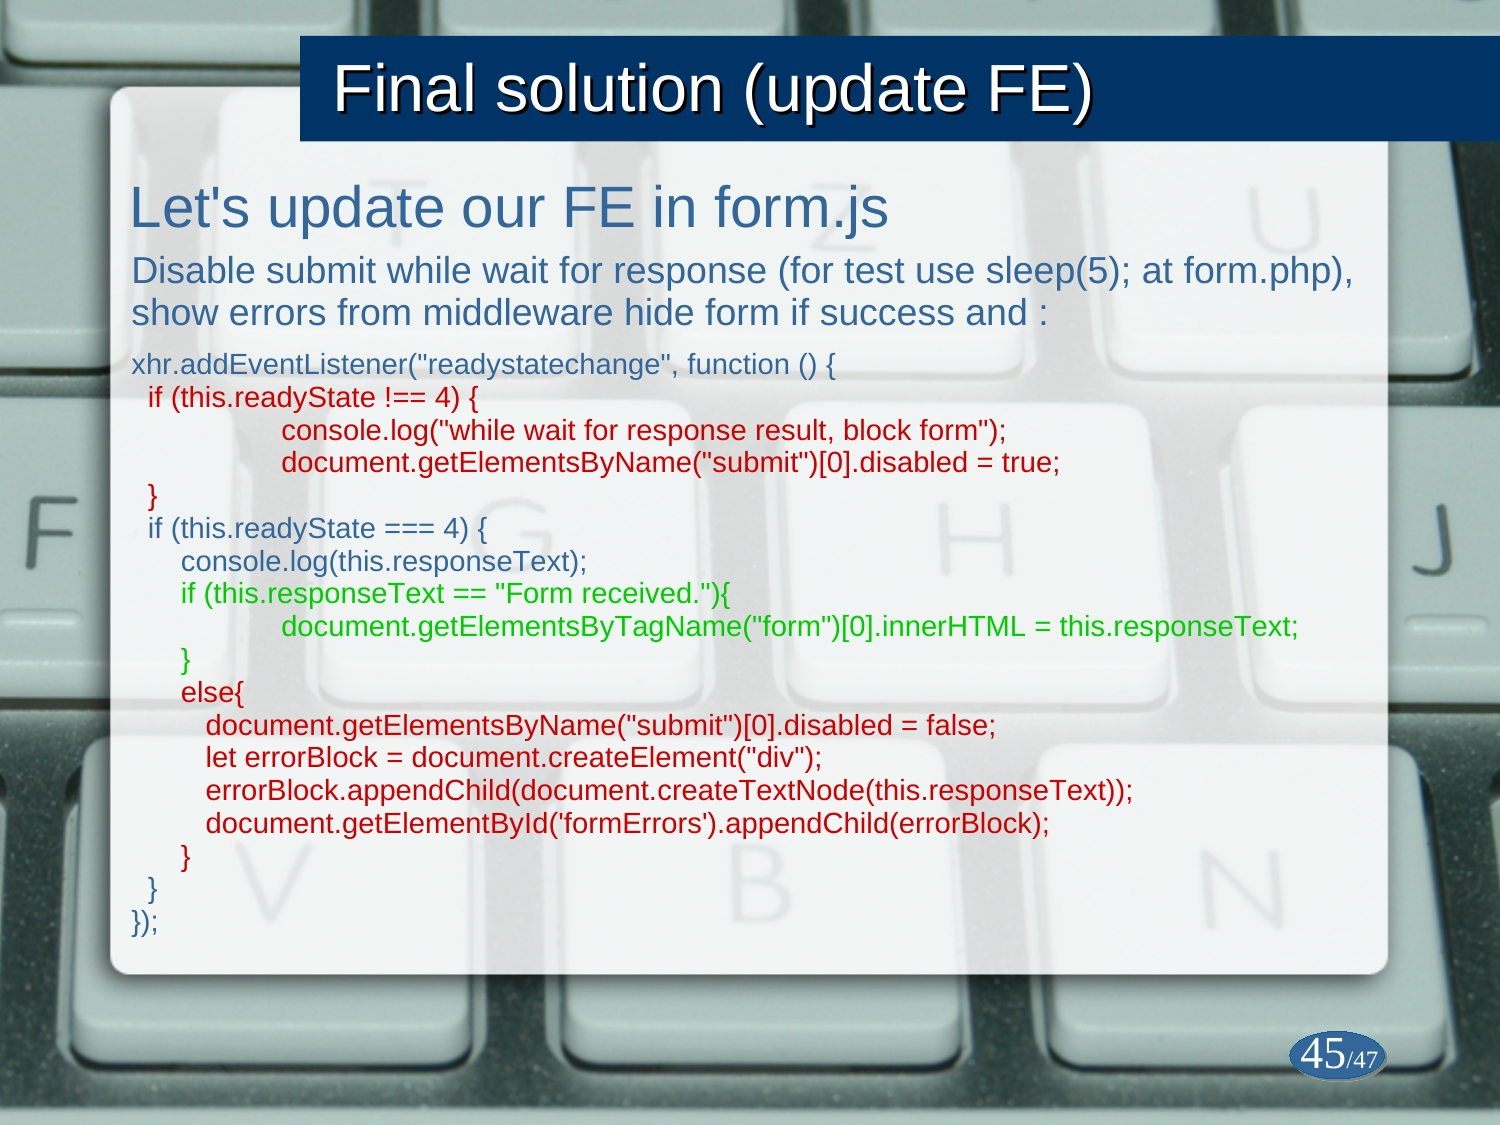

# Final solution (update FE)
Let's update our FE in form.js
Disable submit while wait for response (for test use sleep(5); at form.php), show errors from middleware hide form if success and :
xhr.addEventListener("readystatechange", function () {
 if (this.readyState !== 4) {
	console.log("while wait for response result, block form");
	document.getElementsByName("submit")[0].disabled = true;
 }
 if (this.readyState === 4) {
 console.log(this.responseText);
 if (this.responseText == "Form received."){
	document.getElementsByTagName("form")[0].innerHTML = this.responseText;
 }
 else{
 document.getElementsByName("submit")[0].disabled = false;
 let errorBlock = document.createElement("div");
 errorBlock.appendChild(document.createTextNode(this.responseText));
 document.getElementById('formErrors').appendChild(errorBlock);
 }
 }
});
45